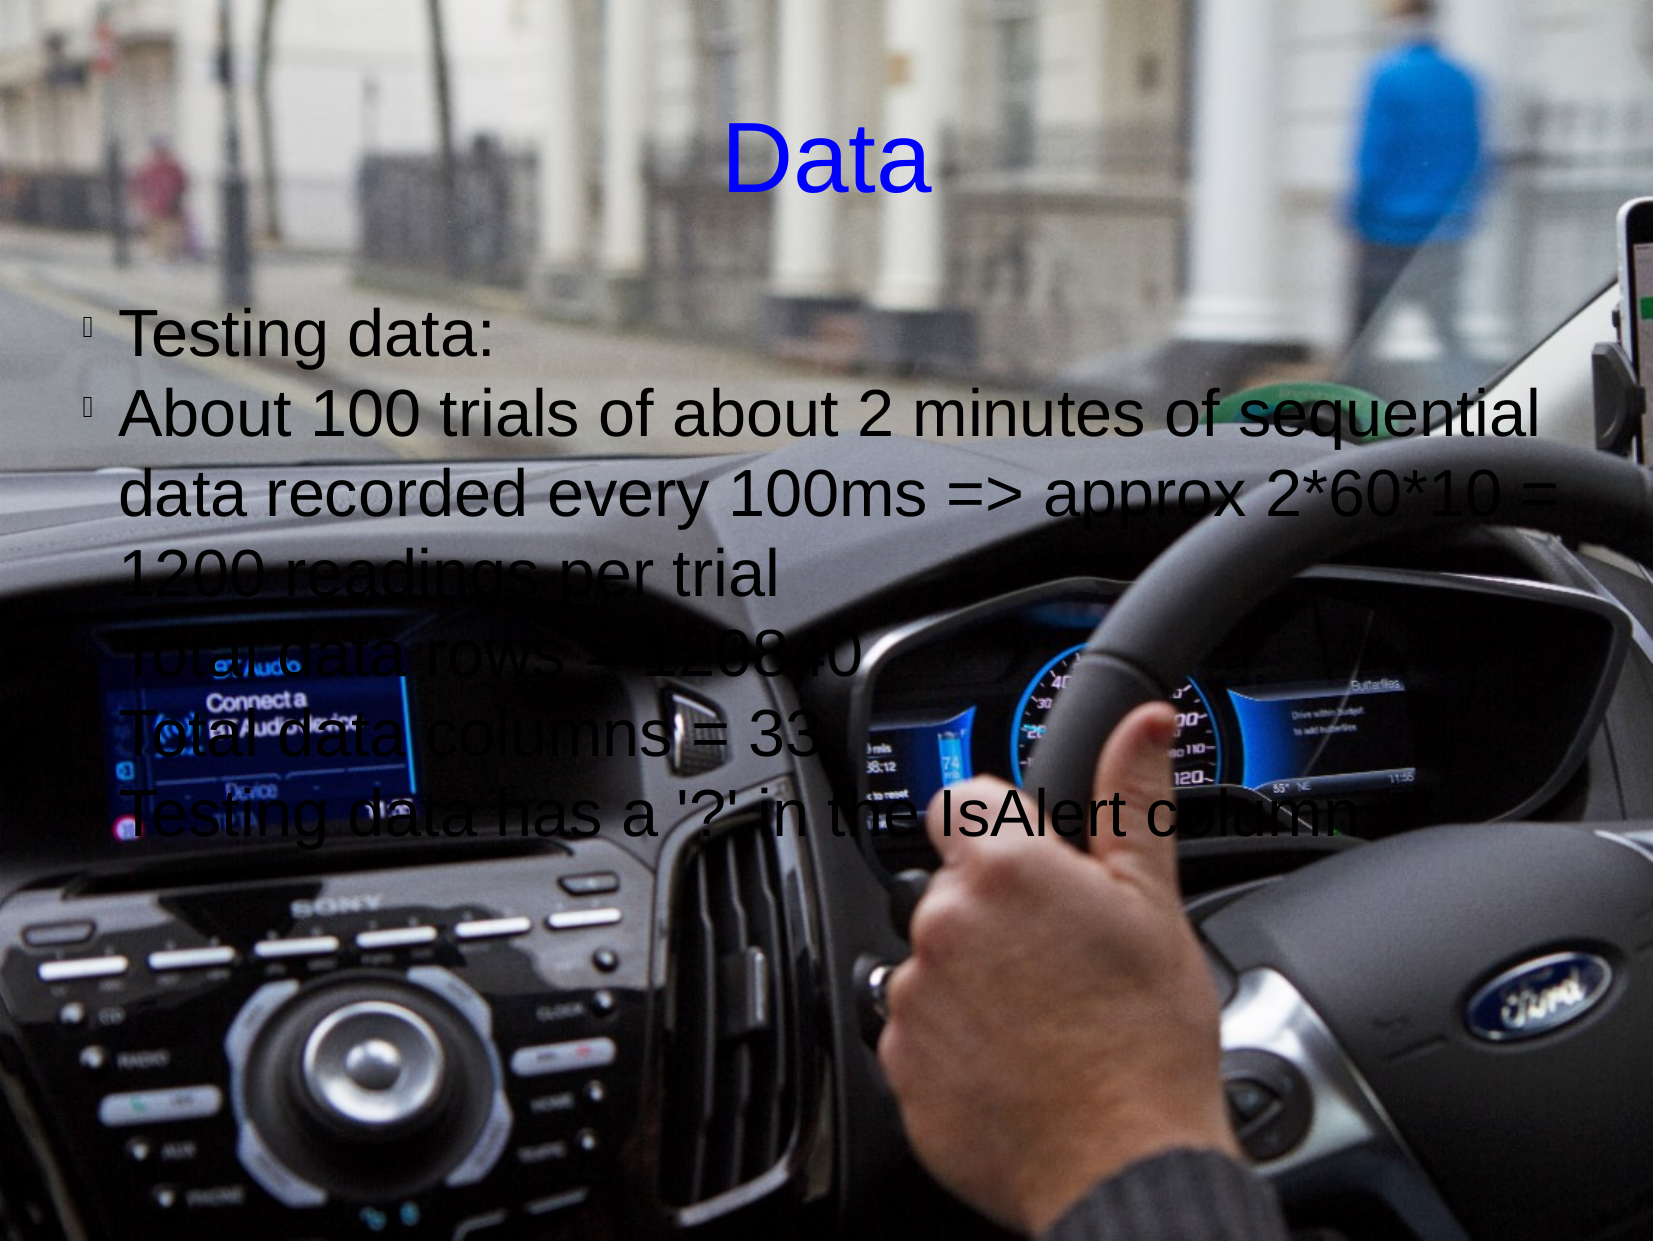

Data
Testing data:
About 100 trials of about 2 minutes of sequential data recorded every 100ms => approx 2*60*10 = 1200 readings per trial
Total data rows = 120840
Total data columns = 33
Testing data has a '?' in the IsAlert column